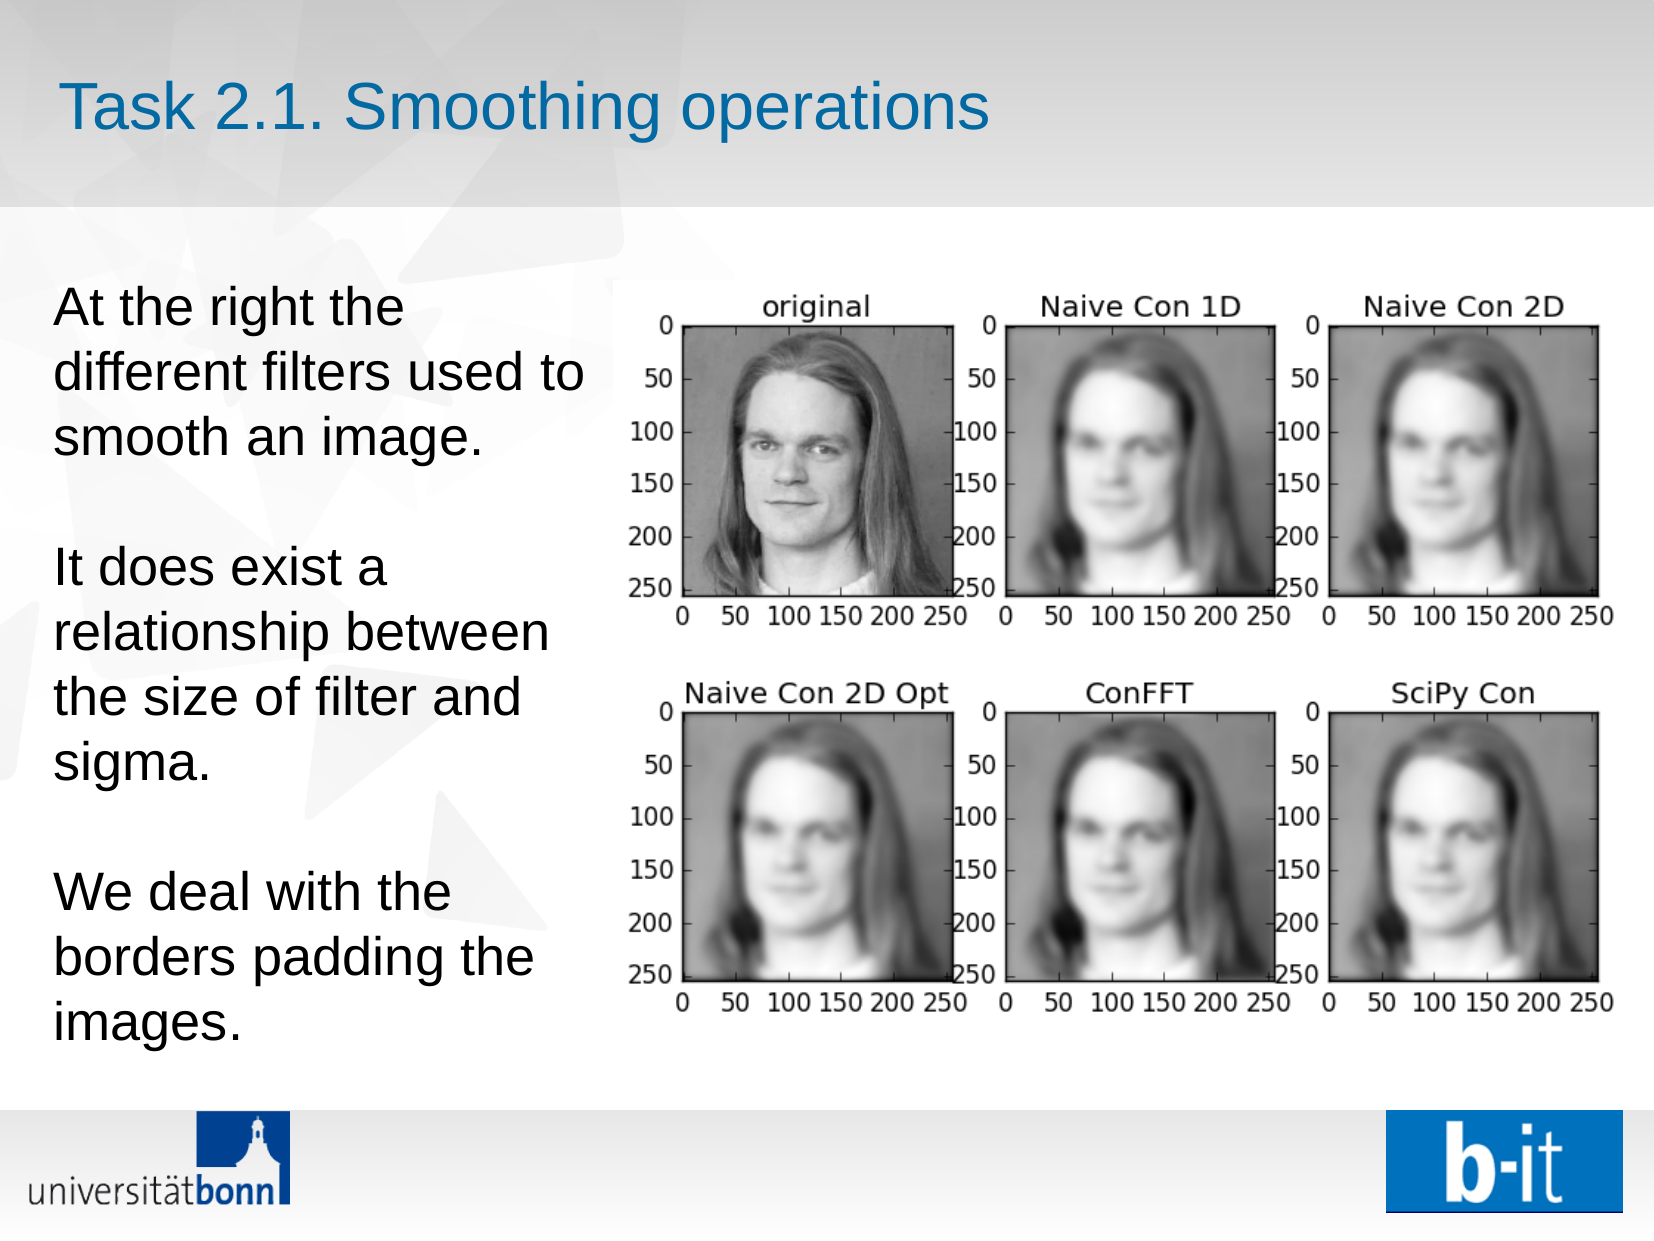

Task 2.1. Smoothing operations
At the right the different filters used to smooth an image.
It does exist a relationship between the size of filter and sigma.
We deal with the borders padding the images.